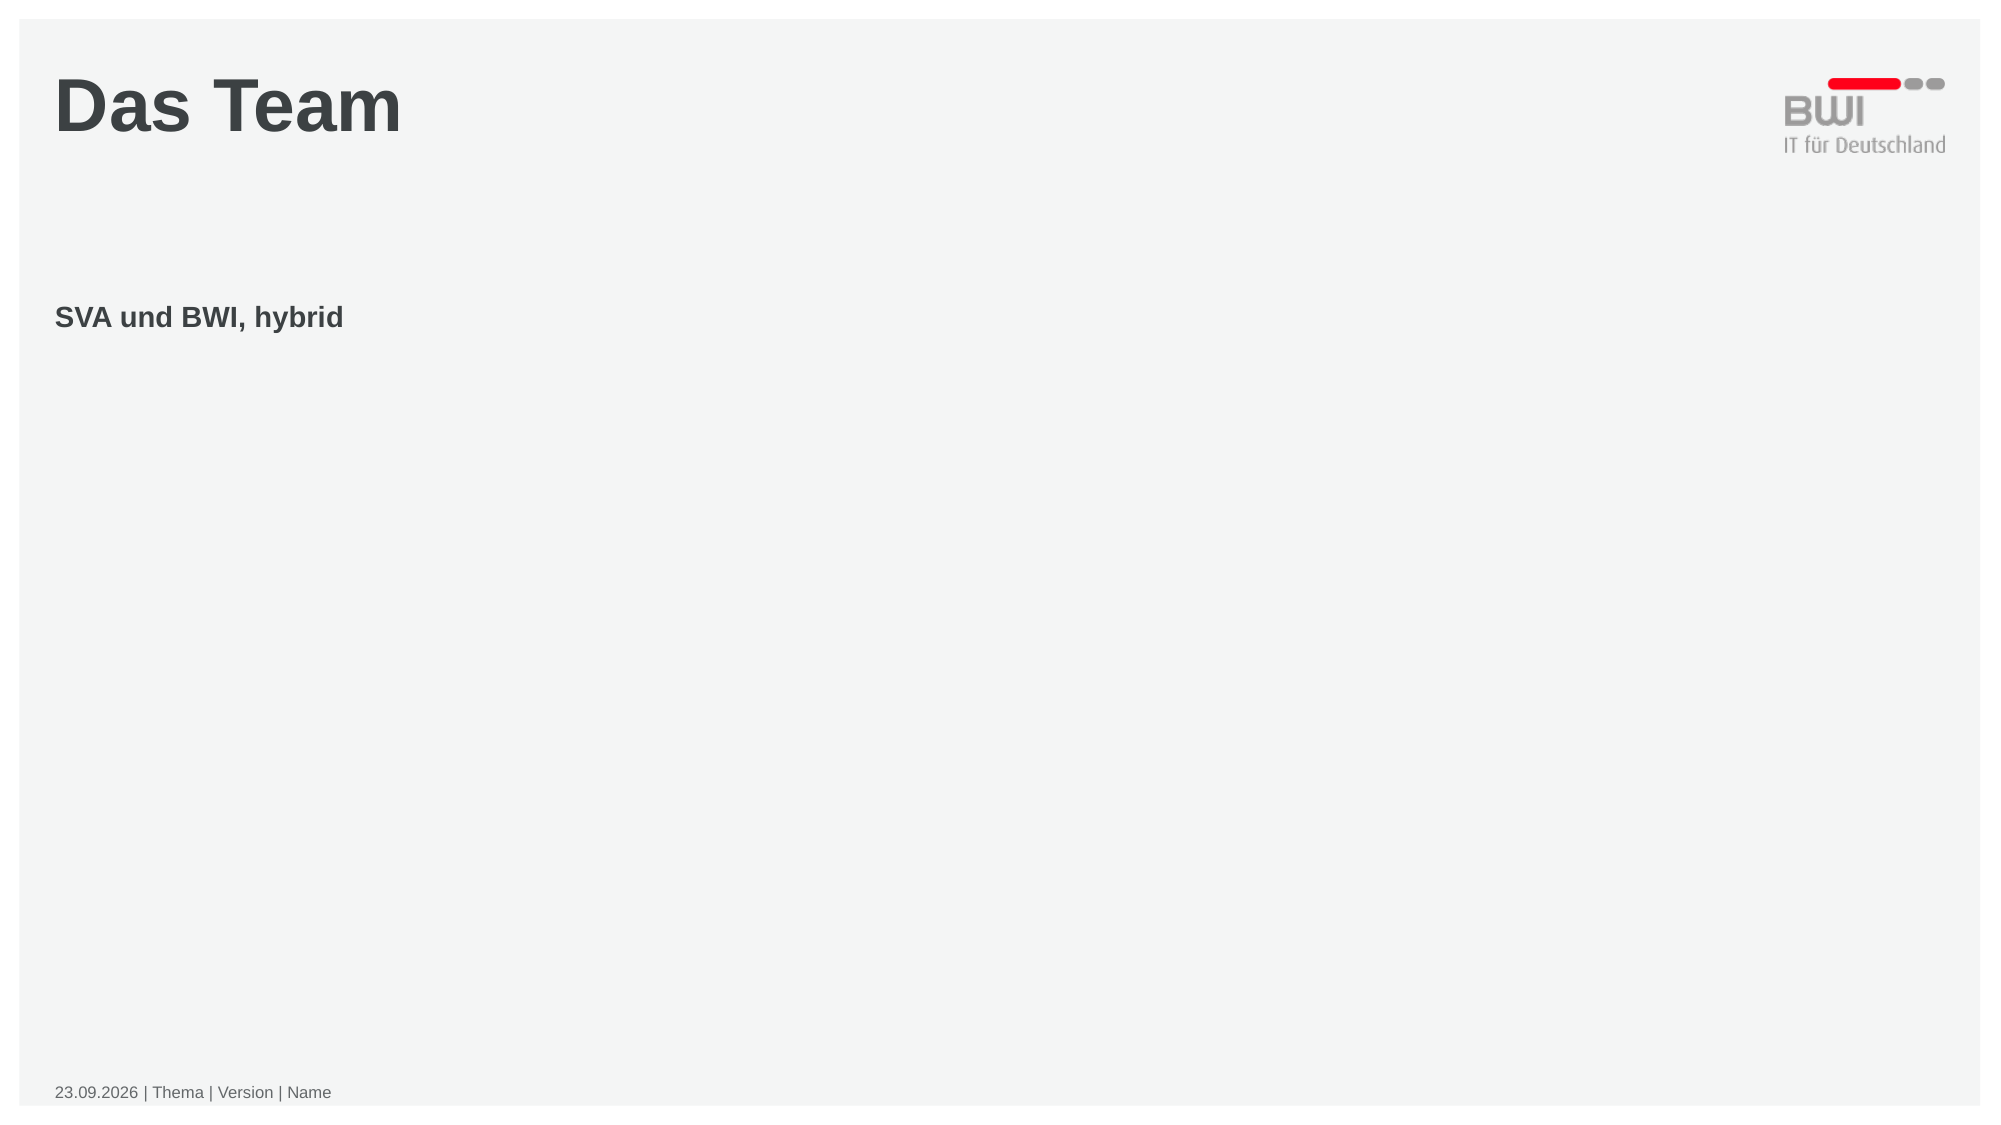

# Das Team
SVA und BWI, hybrid
| Thema | Version | Name